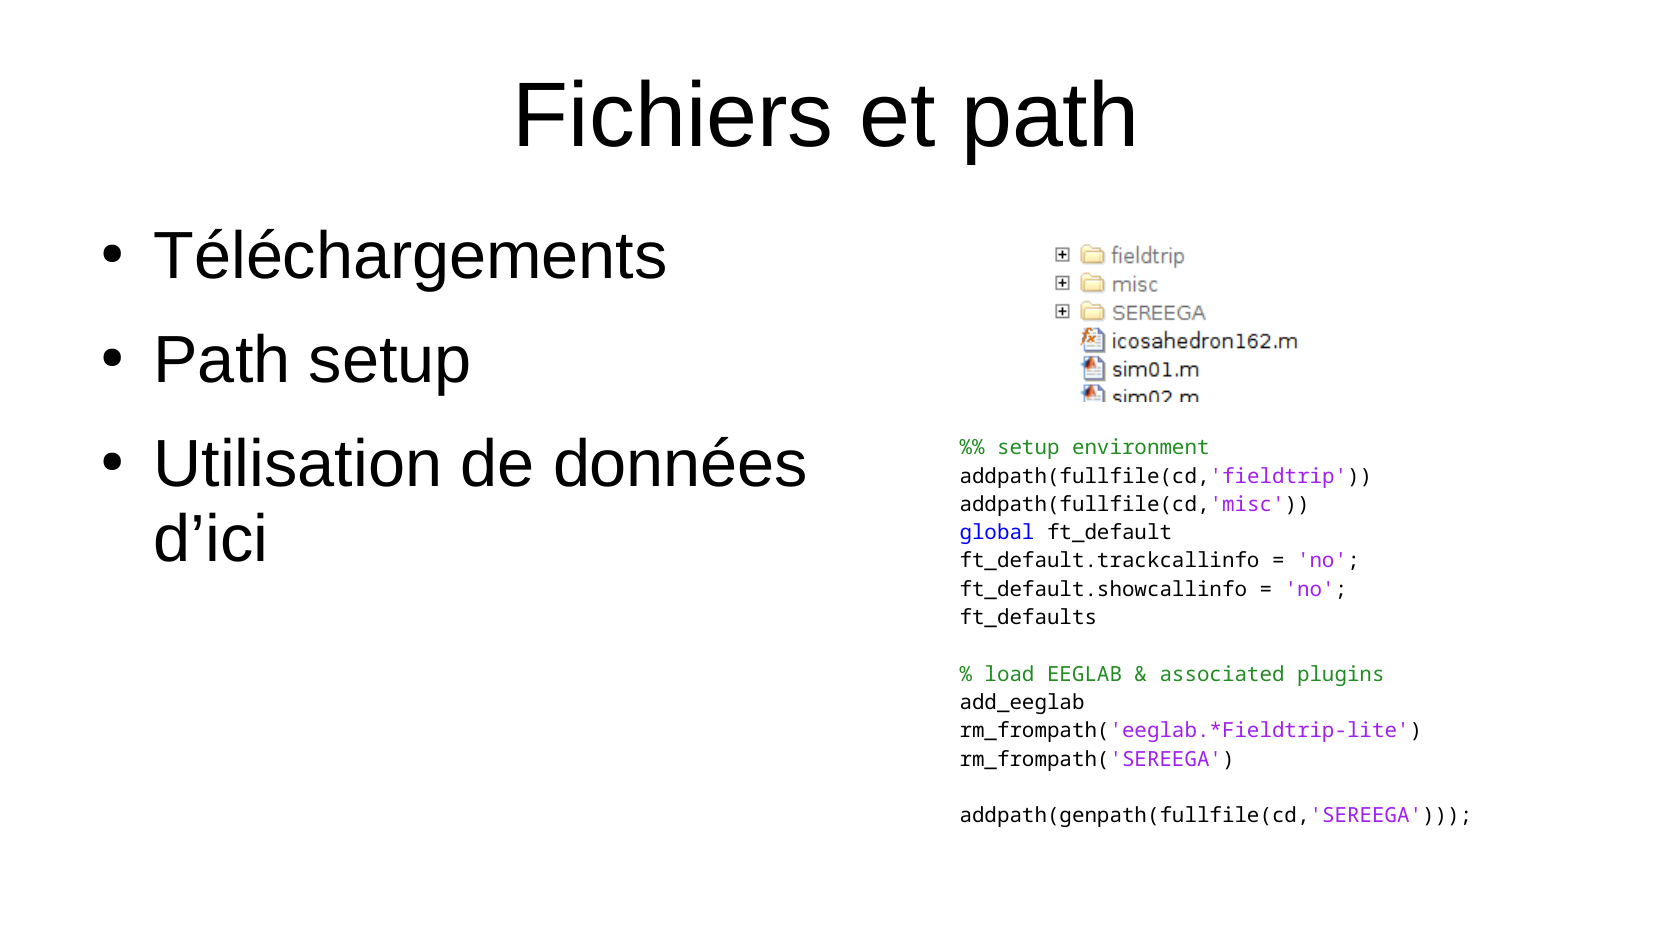

# Fichiers et path
Téléchargements
Path setup
Utilisation de données d’ici
%% setup environment
addpath(fullfile(cd,'fieldtrip'))
addpath(fullfile(cd,'misc'))
global ft_default
ft_default.trackcallinfo = 'no';
ft_default.showcallinfo = 'no';
ft_defaults
% load EEGLAB & associated plugins
add_eeglab
rm_frompath('eeglab.*Fieldtrip-lite')
rm_frompath('SEREEGA')
addpath(genpath(fullfile(cd,'SEREEGA')));